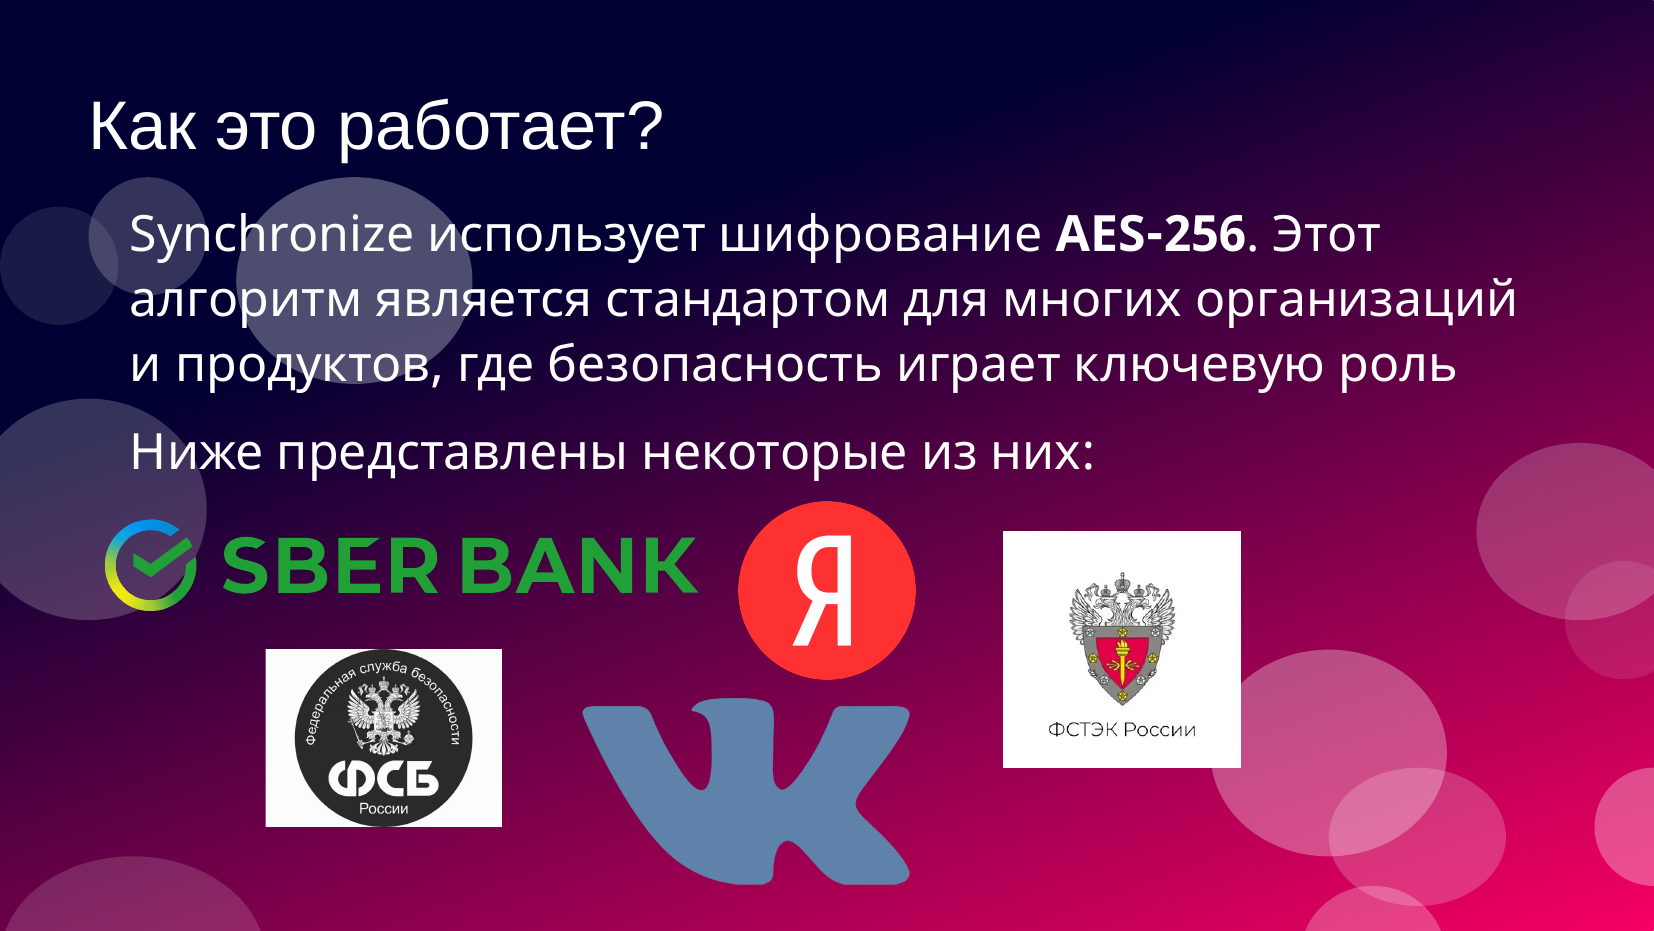

# Как это работает?
Synchronize использует шифрование AES-256. Этот алгоритм является стандартом для многих организаций и продуктов, где безопасность играет ключевую роль
Ниже представлены некоторые из них: